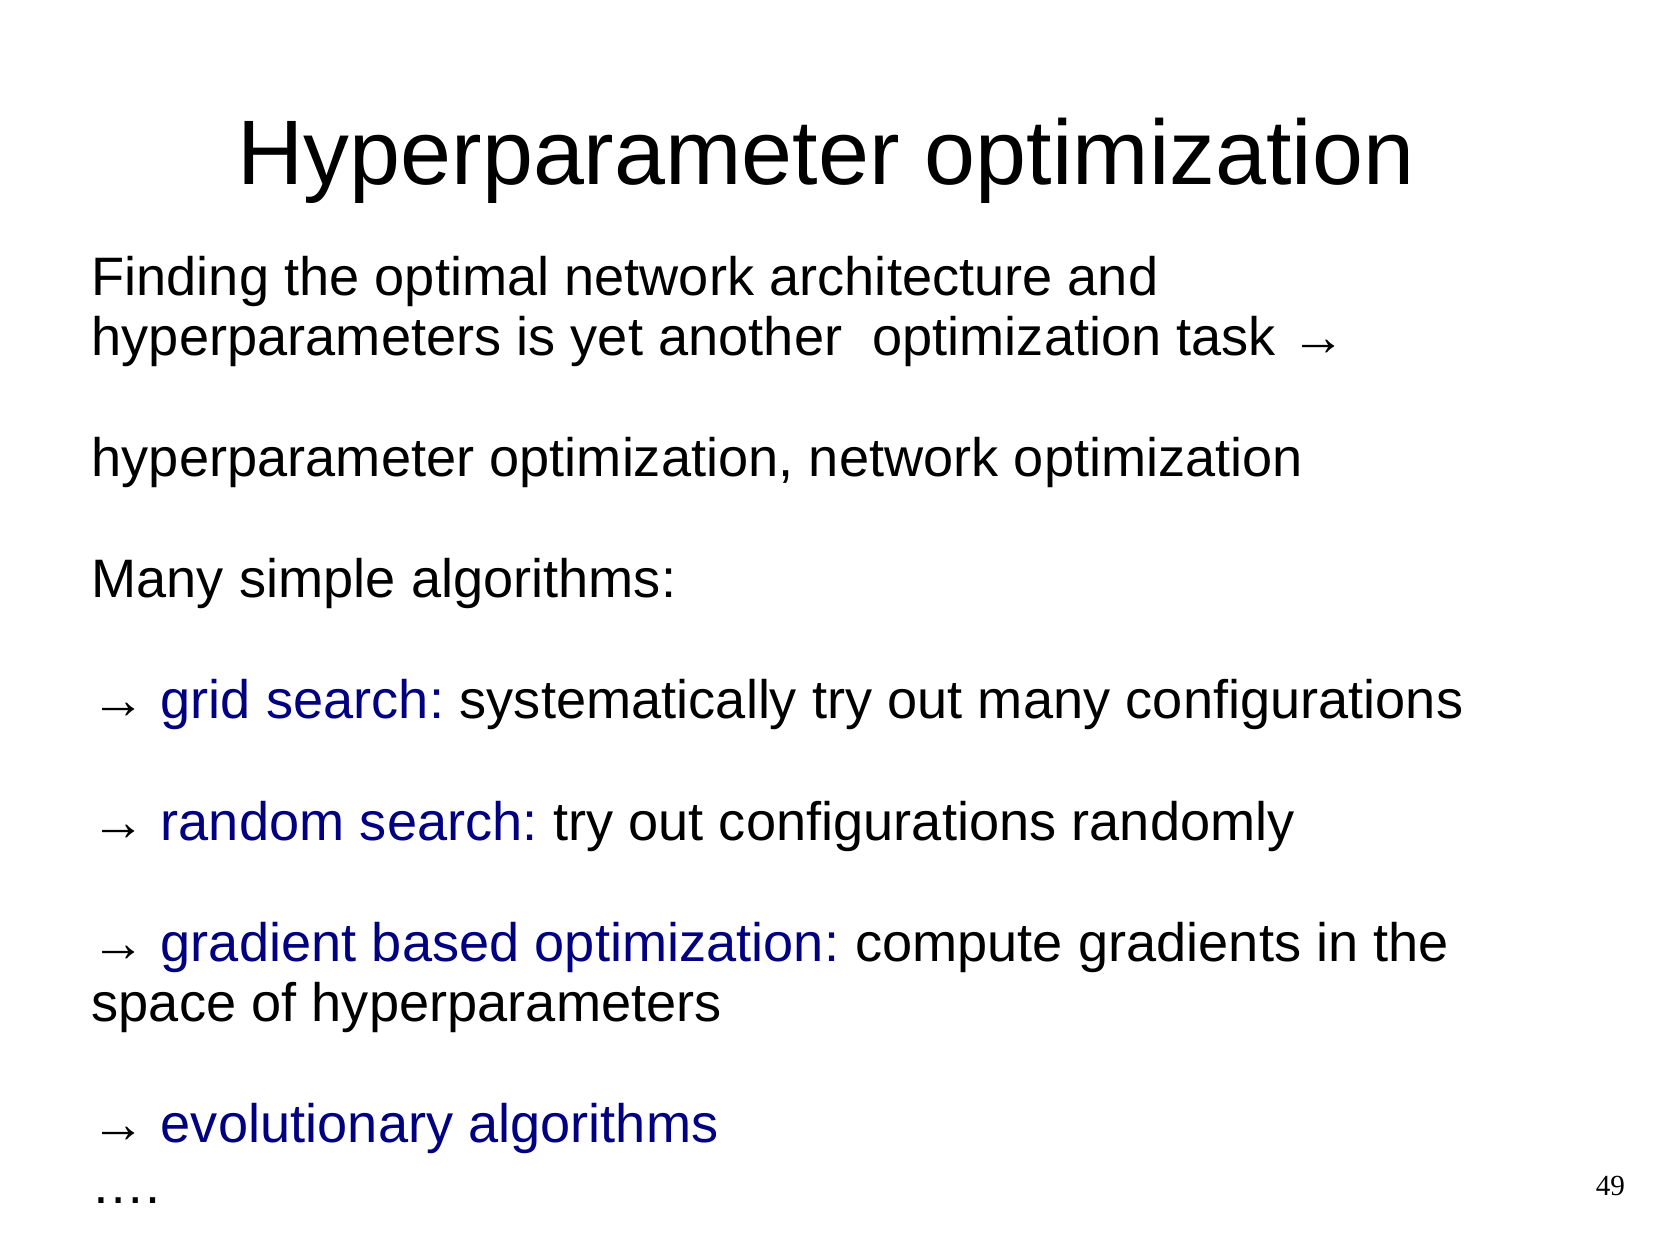

# Hyperparameter optimization
Finding the optimal network architecture and hyperparameters is yet another optimization task →
hyperparameter optimization, network optimization
Many simple algorithms:
→ grid search: systematically try out many configurations
→ random search: try out configurations randomly
→ gradient based optimization: compute gradients in the space of hyperparameters
→ evolutionary algorithms
….
49